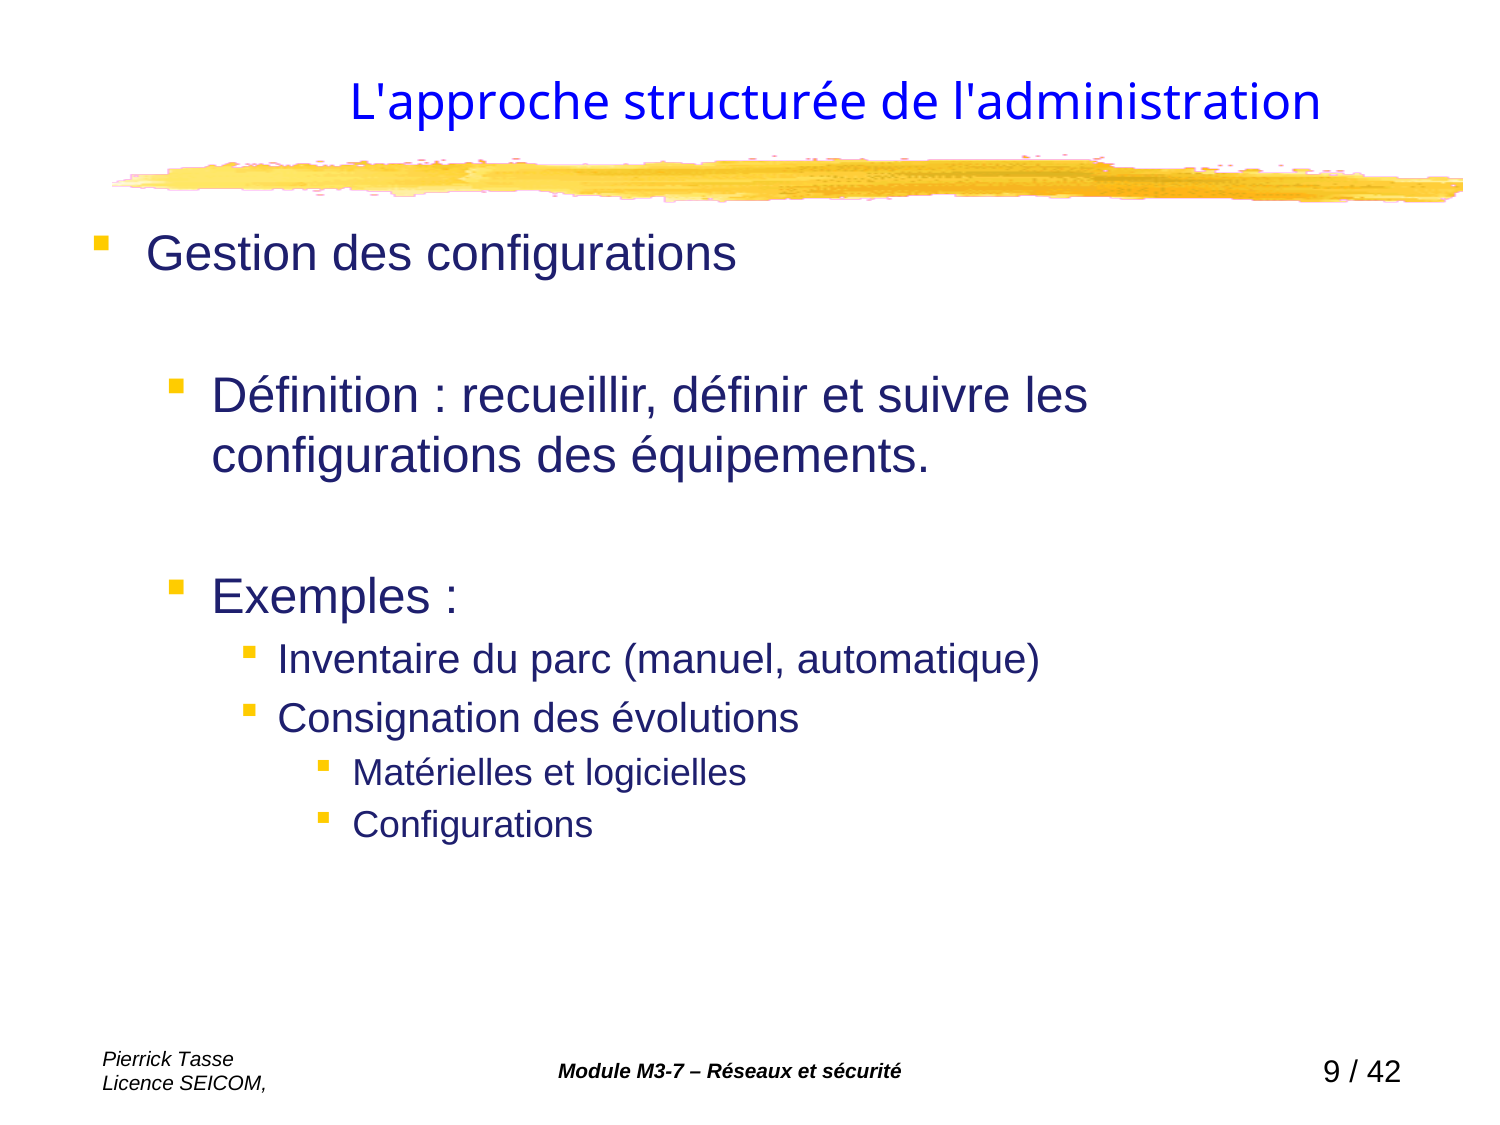

# L'approche structurée de l'administration
Gestion des configurations
Définition : recueillir, définir et suivre les configurations des équipements.
Exemples :
Inventaire du parc (manuel, automatique)
Consignation des évolutions
Matérielles et logicielles
Configurations
9